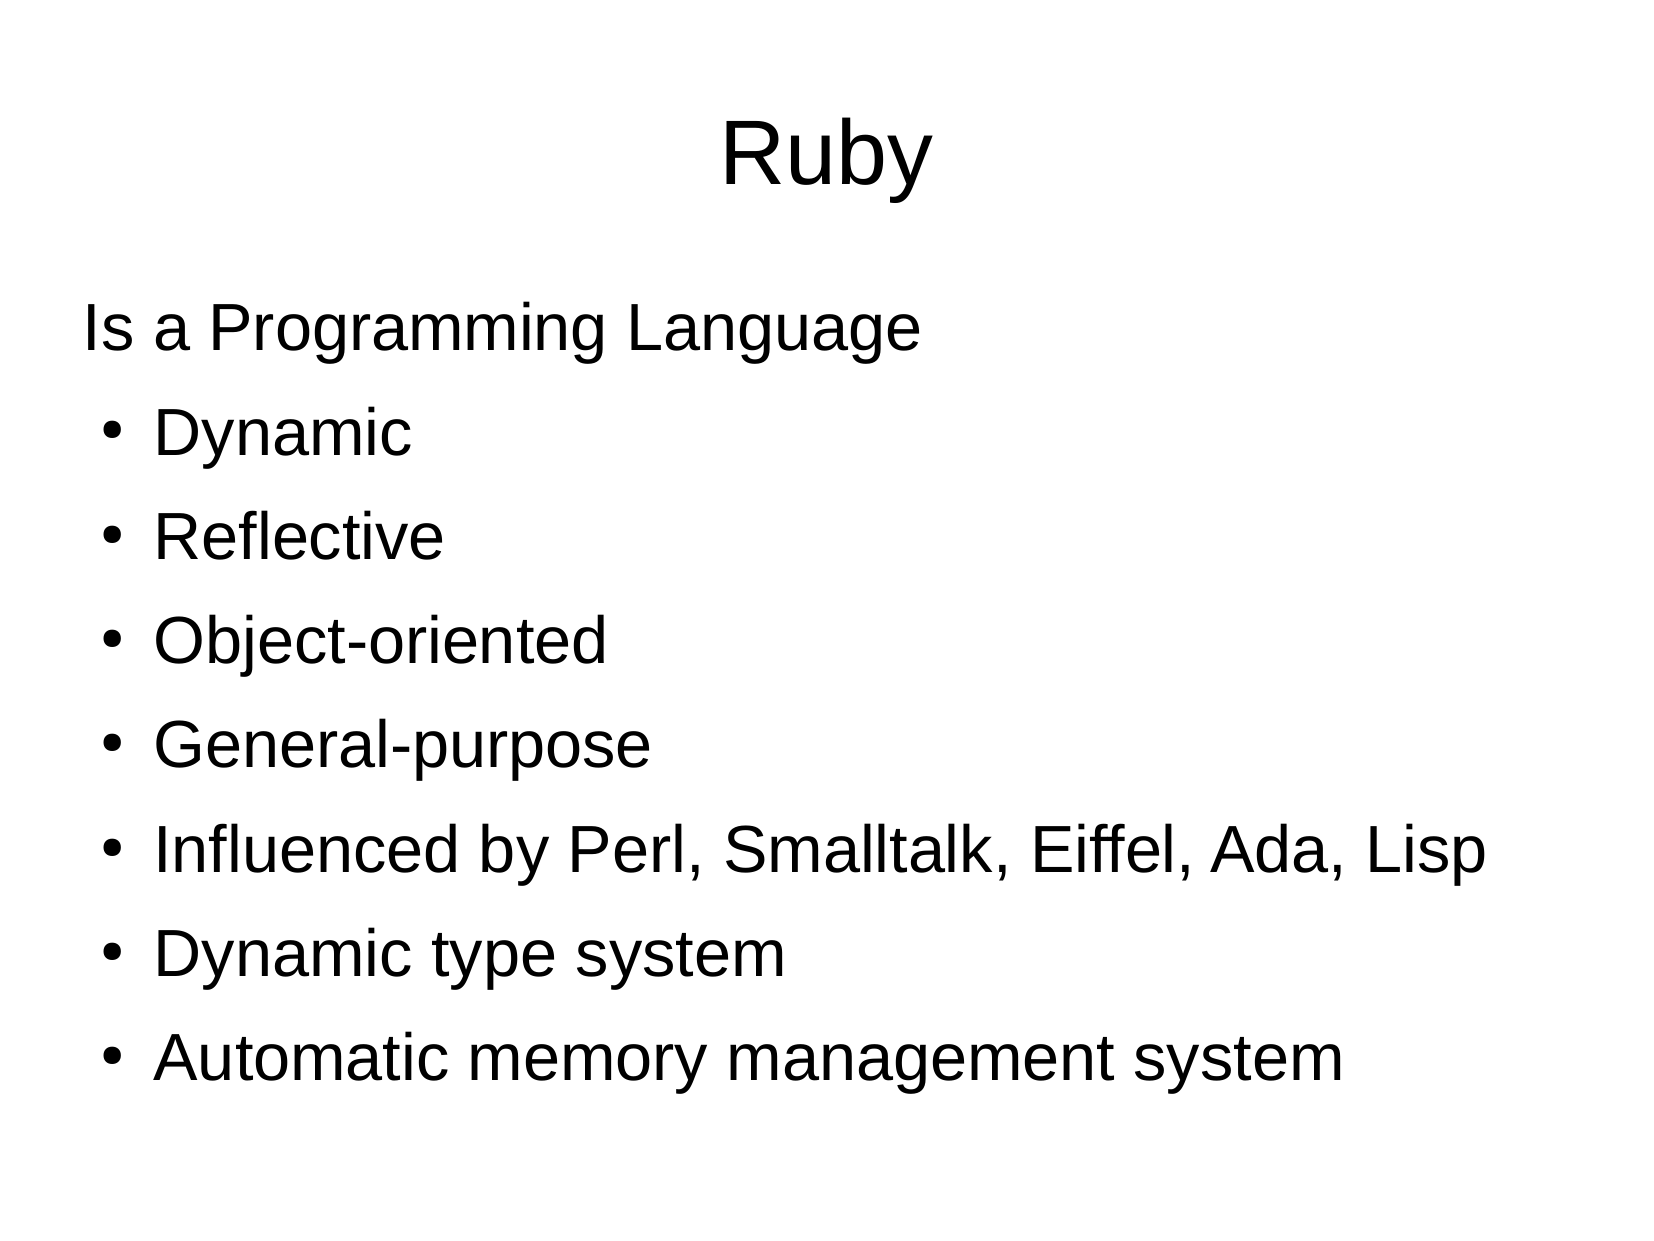

# Ruby
Is a Programming Language
Dynamic
Reflective
Object-oriented
General-purpose
Influenced by Perl, Smalltalk, Eiffel, Ada, Lisp
Dynamic type system
Automatic memory management system